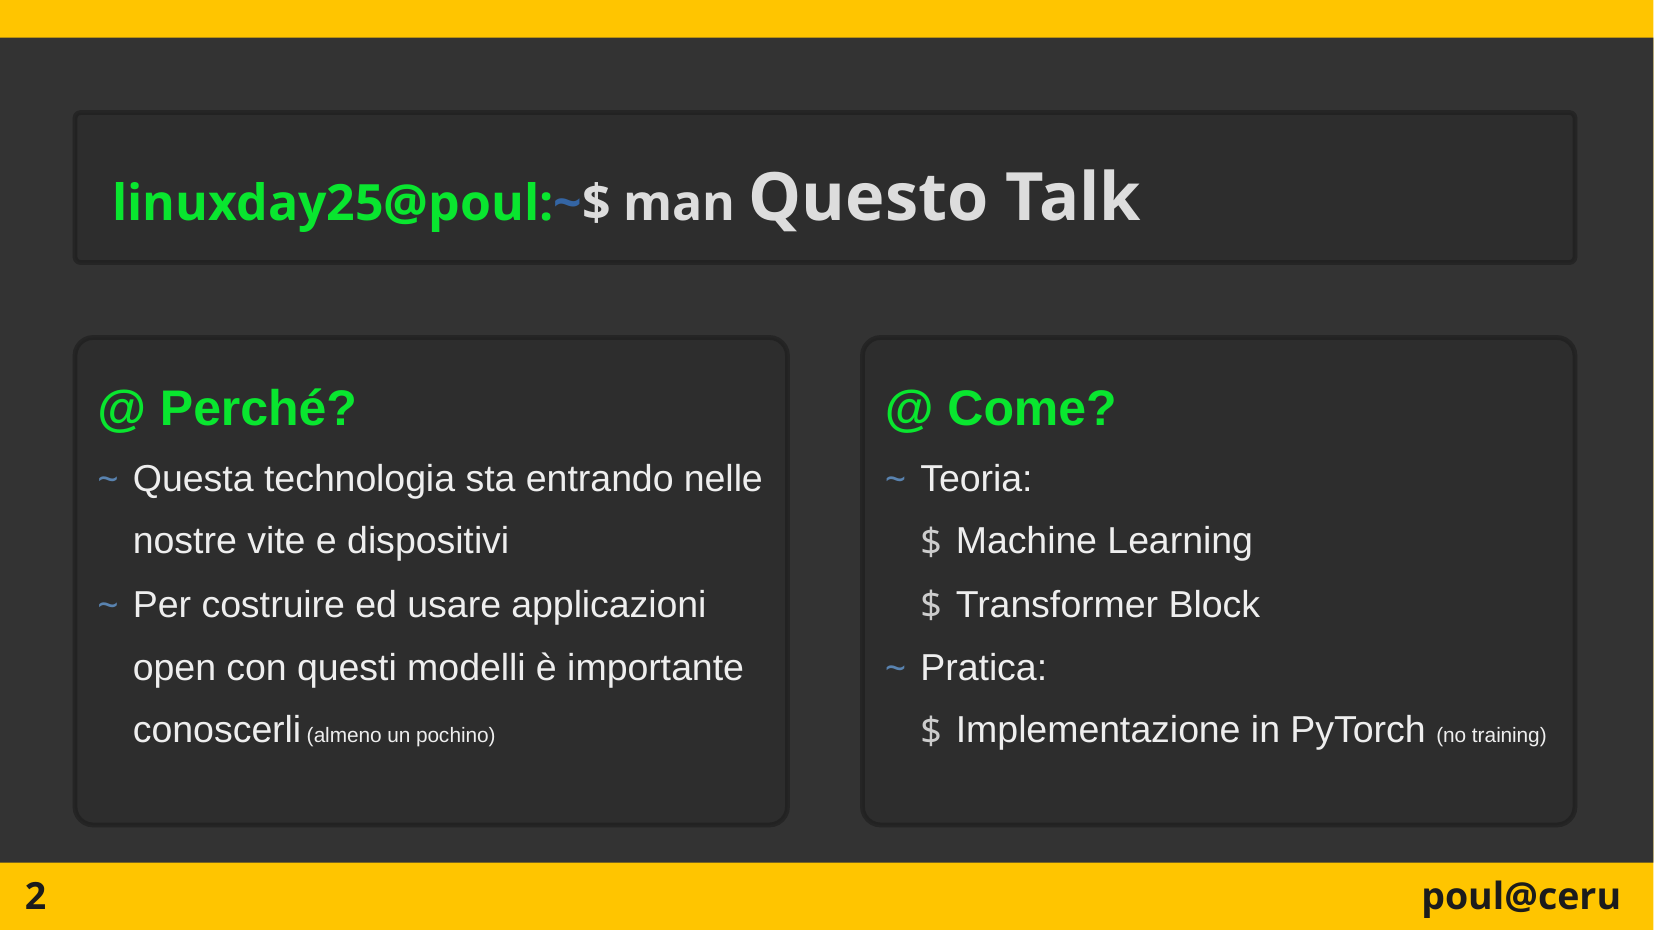

# linuxday25@poul:~$ man Questo Talk
@ Perché?
Questa technologia sta entrando nelle nostre vite e dispositivi
Per costruire ed usare applicazioni open con questi modelli è importante conoscerli (almeno un pochino)
@ Come?
Teoria:
Machine Learning
Transformer Block
Pratica:
Implementazione in PyTorch (no training)
poul@ceru